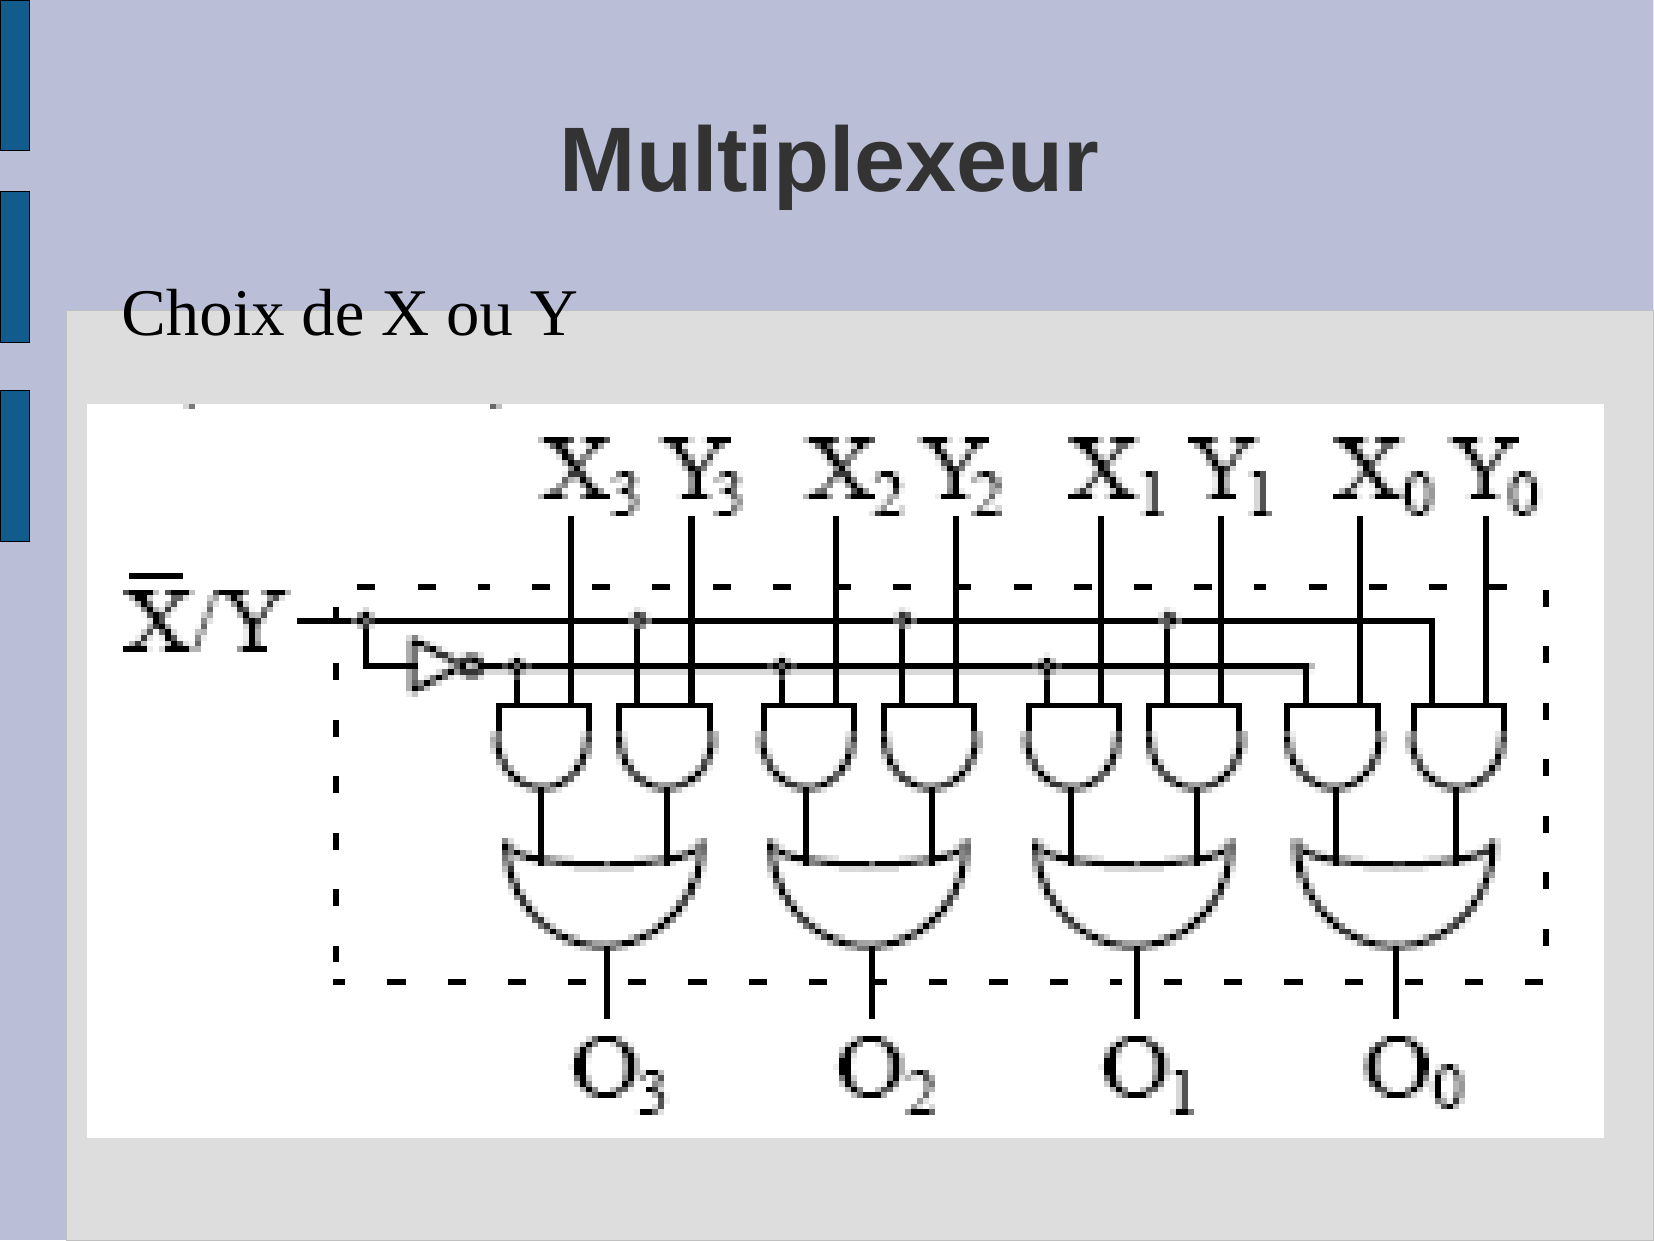

# Multiplexeur
Choix de X ou Y